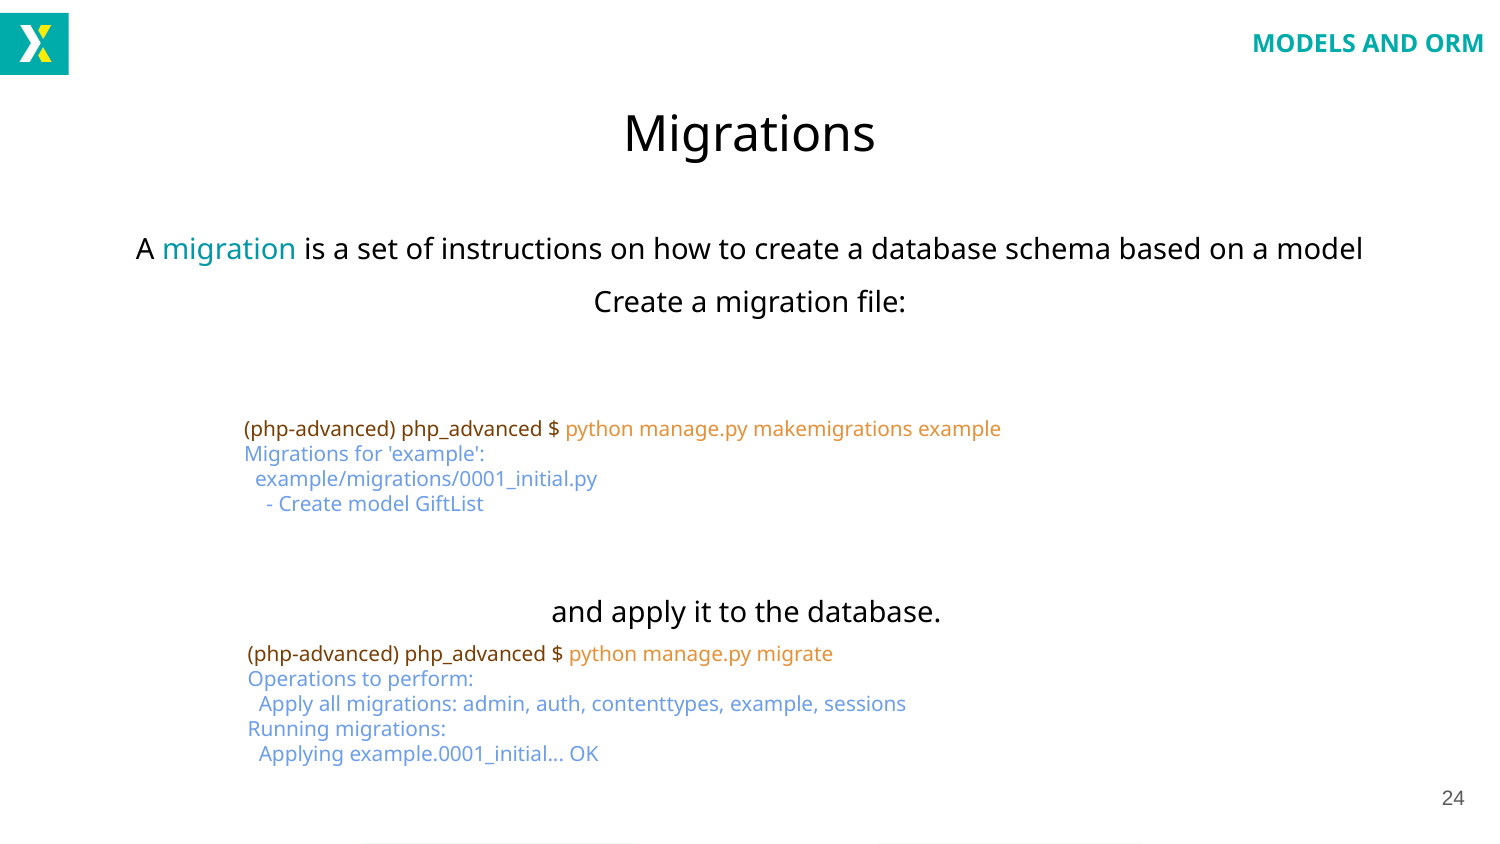

Migrations
A migration is a set of instructions on how to create a database schema based on a model
Create a migration file:
(php-advanced) php_advanced $ python manage.py makemigrations example
Migrations for 'example':
 example/migrations/0001_initial.py
 - Create model GiftList
and apply it to the database.
(php-advanced) php_advanced $ python manage.py migrate
Operations to perform:
 Apply all migrations: admin, auth, contenttypes, example, sessions
Running migrations:
 Applying example.0001_initial... OK